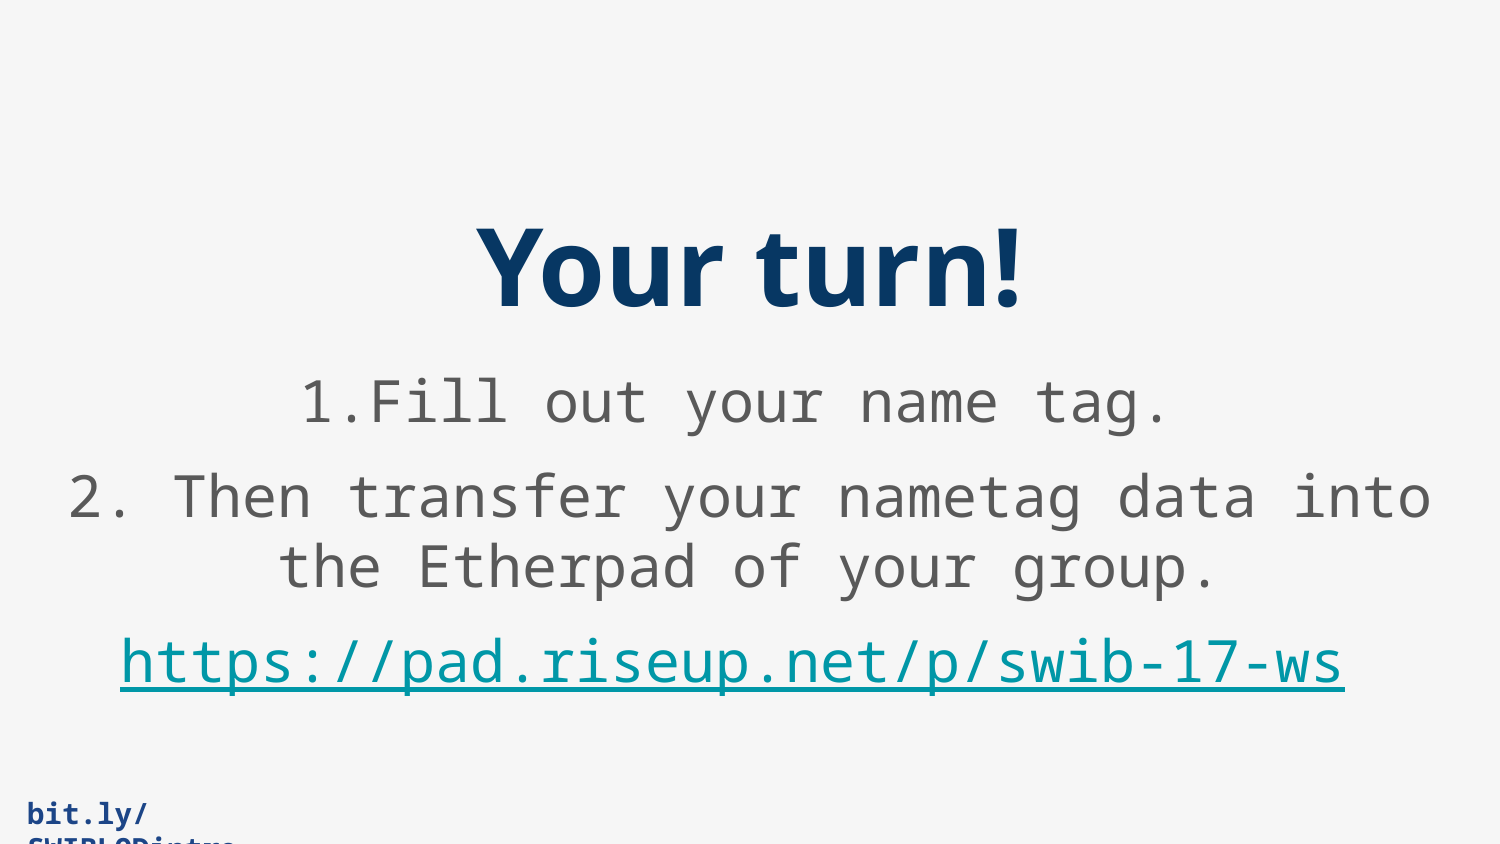

# Your turn!
Fill out your name tag.
2. Then transfer your nametag data into the Etherpad of your group.
https://pad.riseup.net/p/swib-17-ws